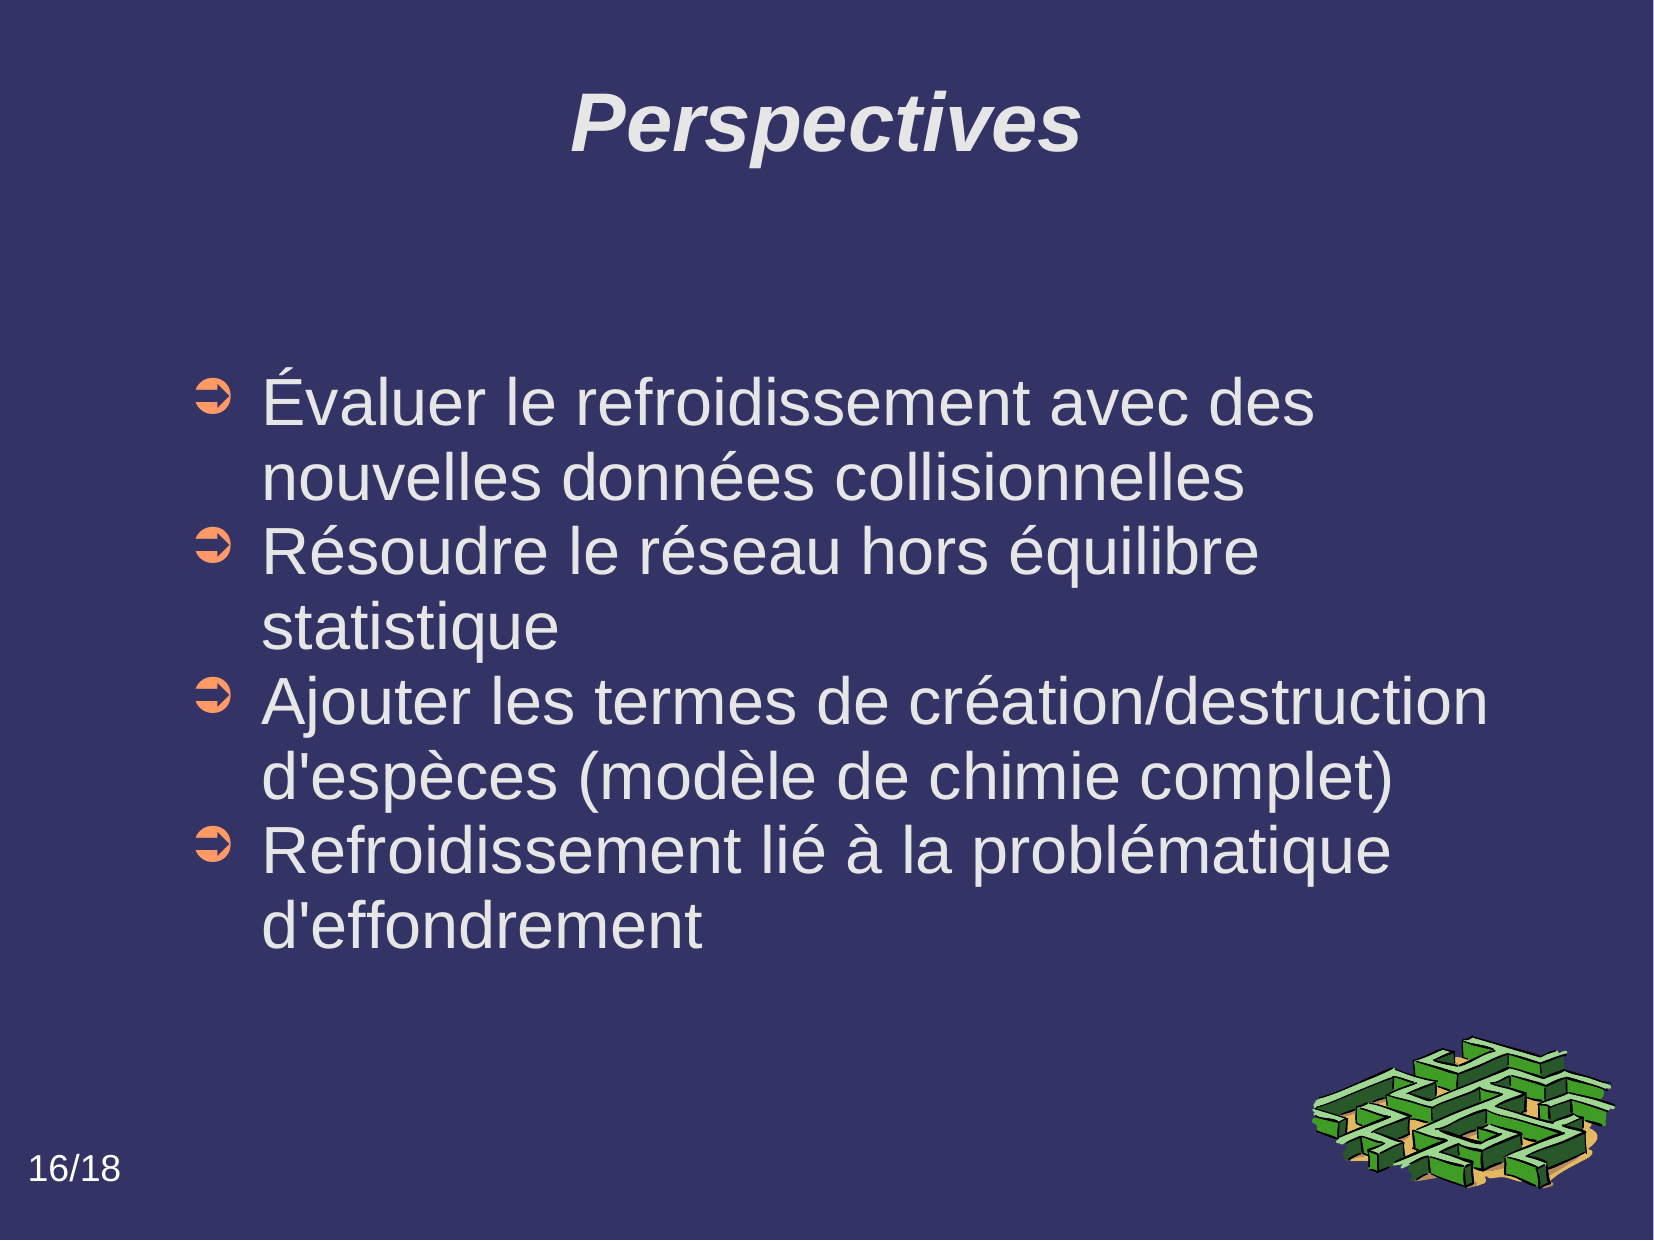

# Perspectives
Évaluer le refroidissement avec des nouvelles données collisionnelles
Résoudre le réseau hors équilibre statistique
Ajouter les termes de création/destruction d'espèces (modèle de chimie complet)
Refroidissement lié à la problématique d'effondrement